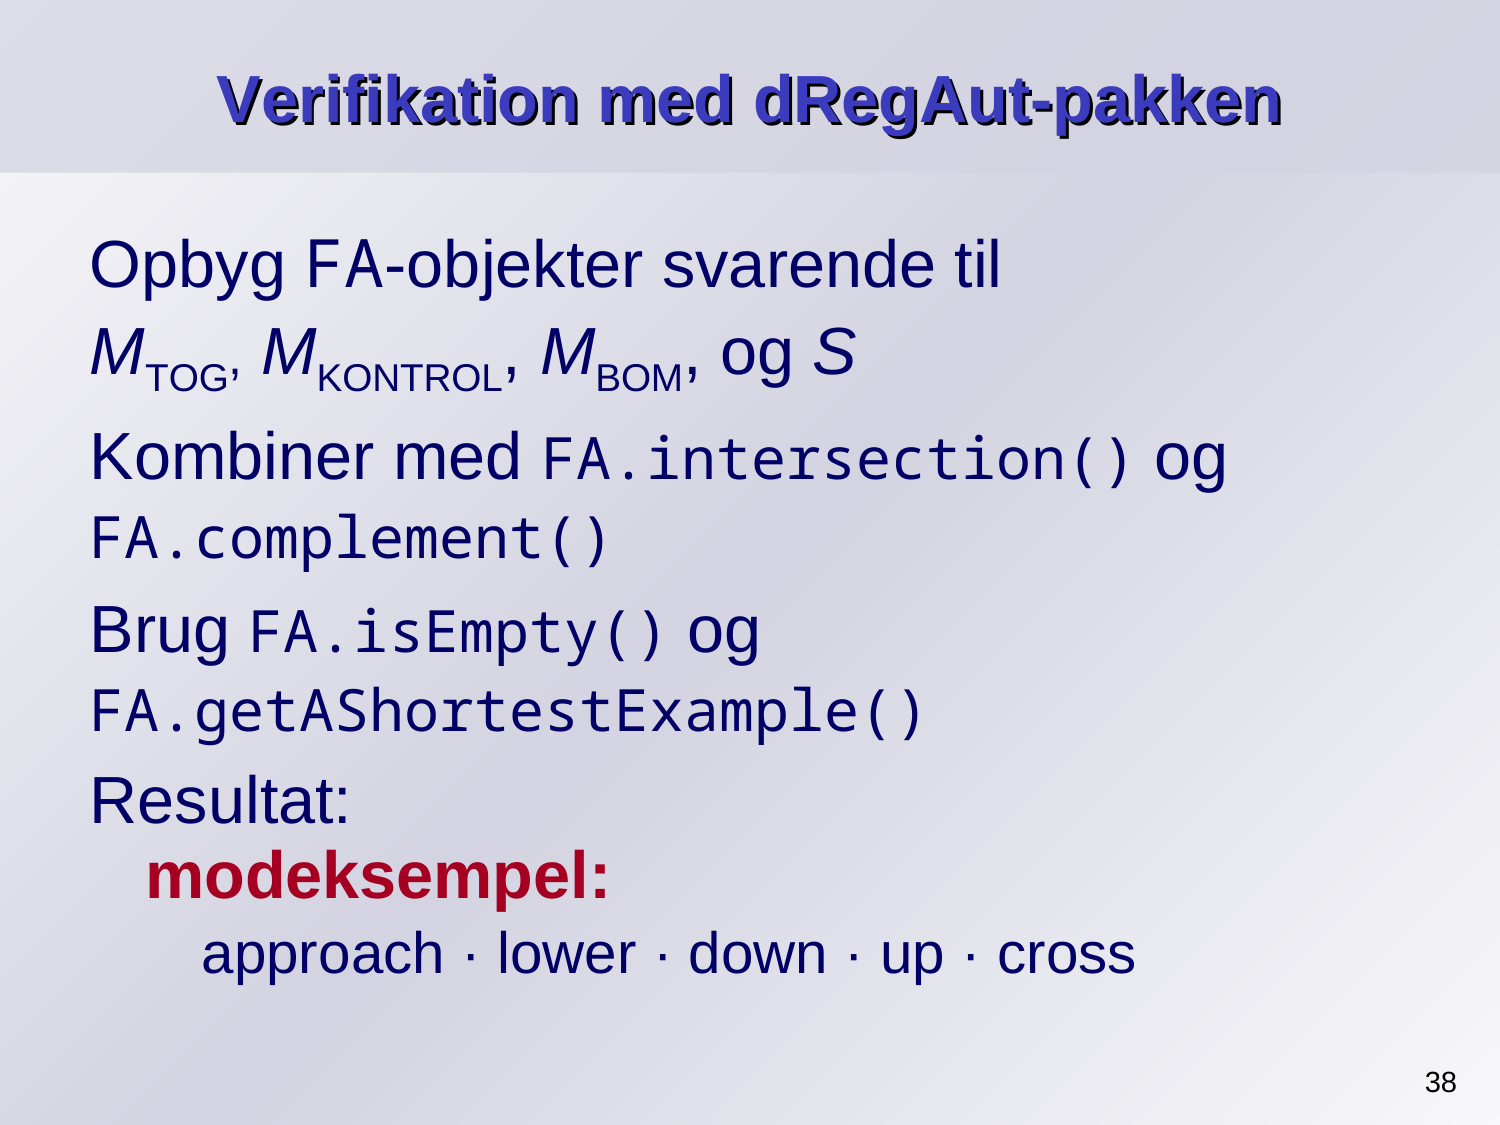

# Verifikation med dRegAut-pakken
Opbyg FA-objekter svarende til
MTOG, MKONTROL, MBOM, og S
Kombiner med FA.intersection() og FA.complement()
Brug FA.isEmpty() og FA.getAShortestExample()
Resultat:
 modeksempel:
	 approach · lower · down · up · cross
38